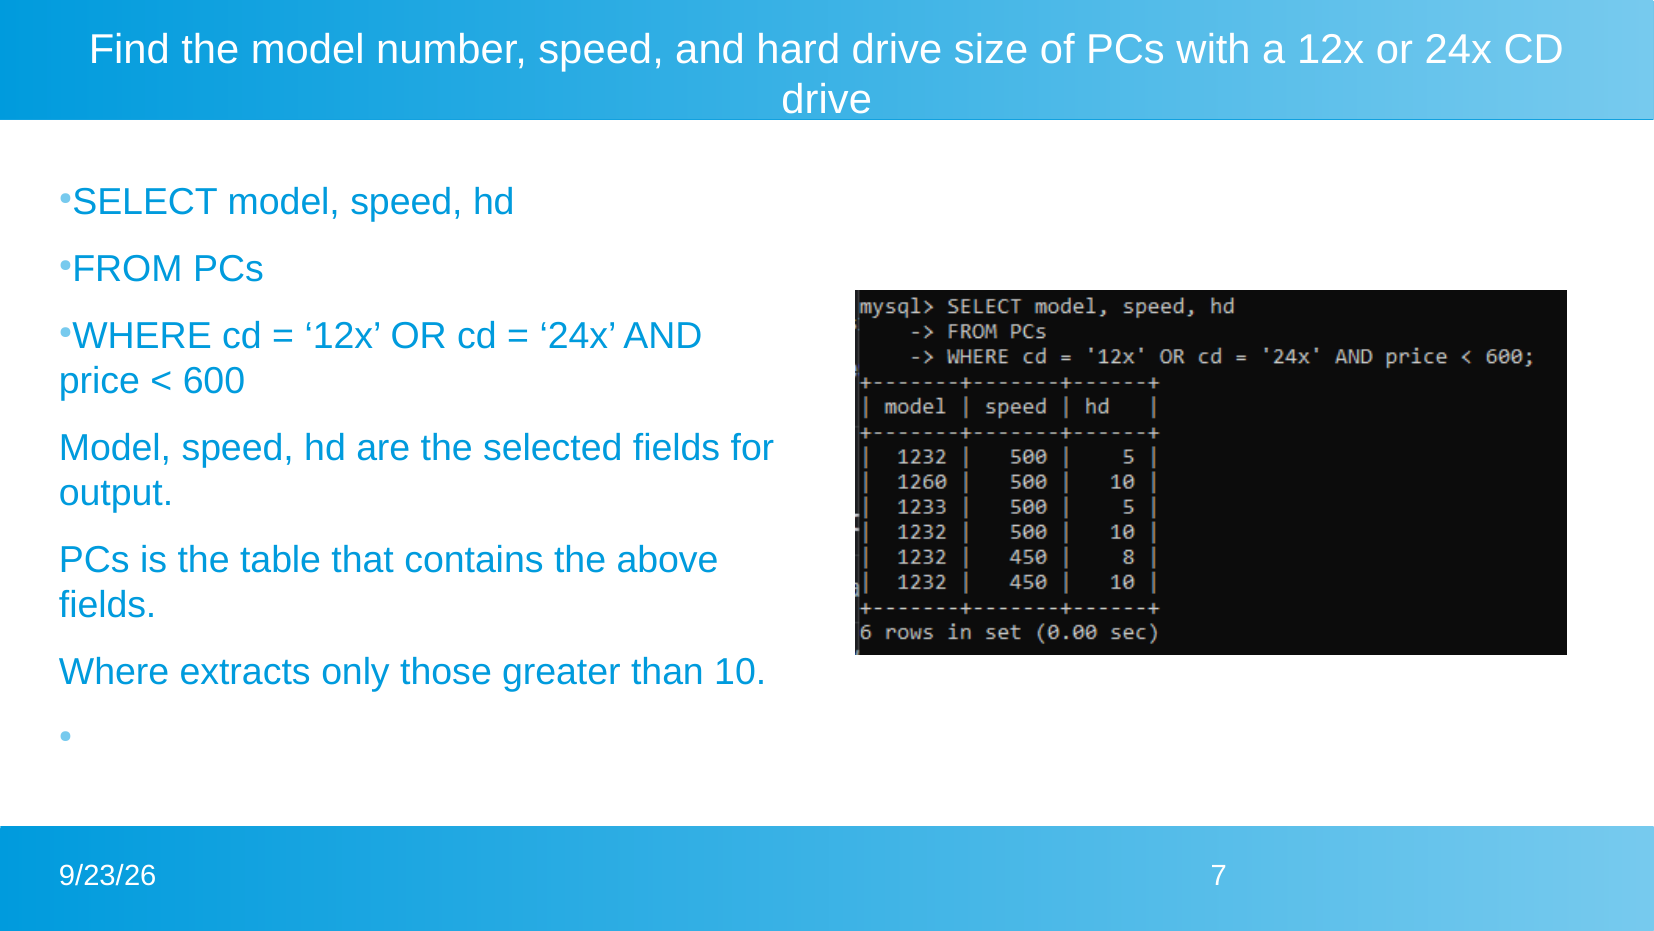

# Find the model number, speed, and hard drive size of PCs with a 12x or 24x CD drive
SELECT model, speed, hd
FROM PCs
WHERE cd = ‘12x’ OR cd = ‘24x’ AND price < 600
Model, speed, hd are the selected fields for output.
PCs is the table that contains the above fields.
Where extracts only those greater than 10.